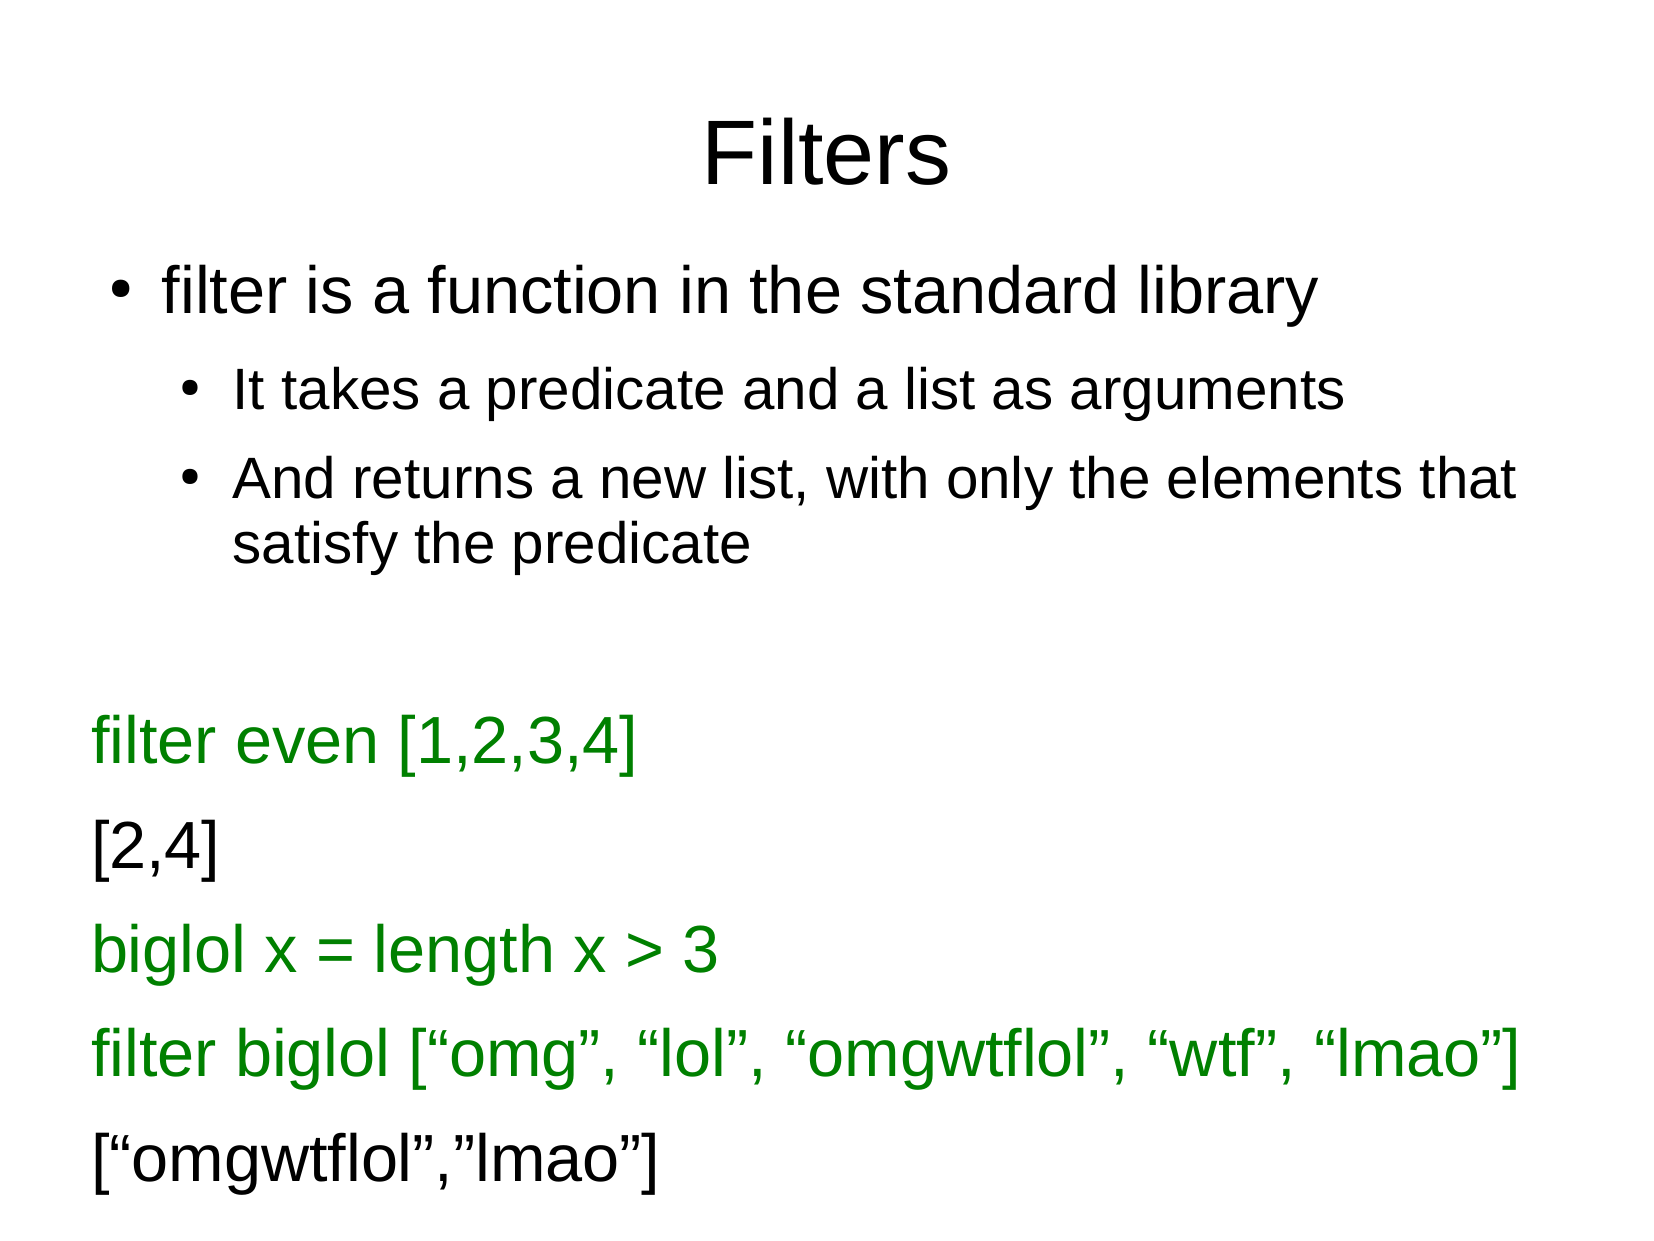

# Filters
filter is a function in the standard library
It takes a predicate and a list as arguments
And returns a new list, with only the elements that satisfy the predicate
filter even [1,2,3,4]
[2,4]
biglol x = length x > 3
filter biglol [“omg”, “lol”, “omgwtflol”, “wtf”, “lmao”]
[“omgwtflol”,”lmao”]